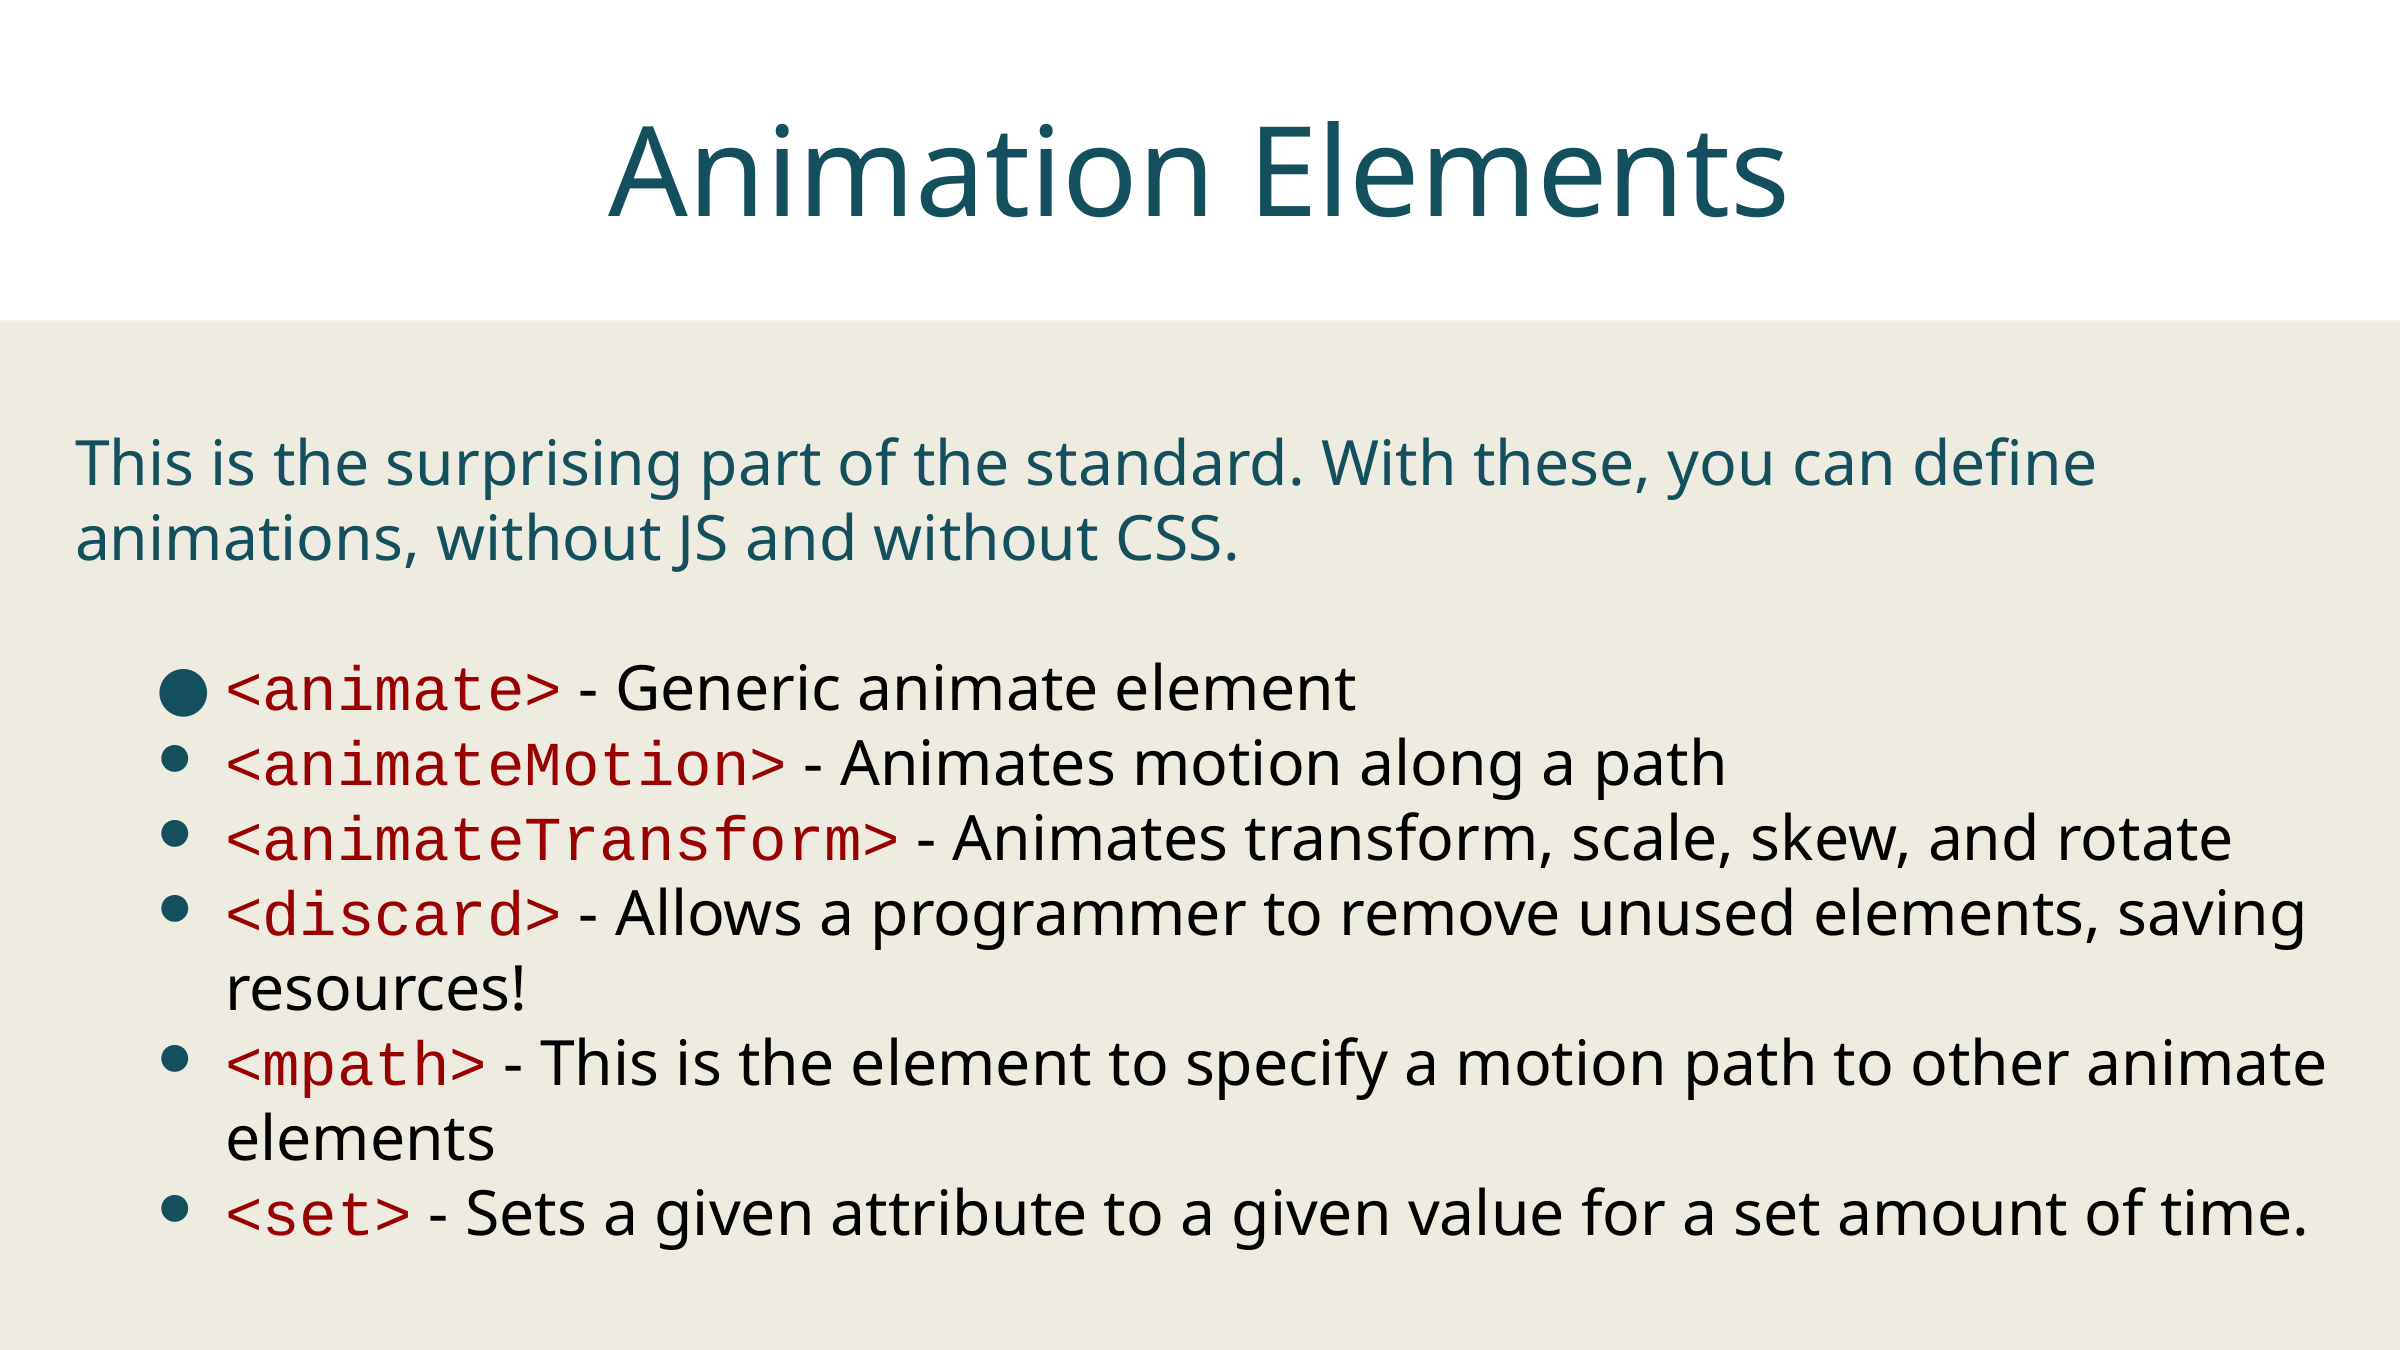

Animation Elements
This is the surprising part of the standard. With these, you can define animations, without JS and without CSS.
<animate> - Generic animate element
<animateMotion> - Animates motion along a path
<animateTransform> - Animates transform, scale, skew, and rotate
<discard> - Allows a programmer to remove unused elements, saving resources!
<mpath> - This is the element to specify a motion path to other animate elements
<set> - Sets a given attribute to a given value for a set amount of time.